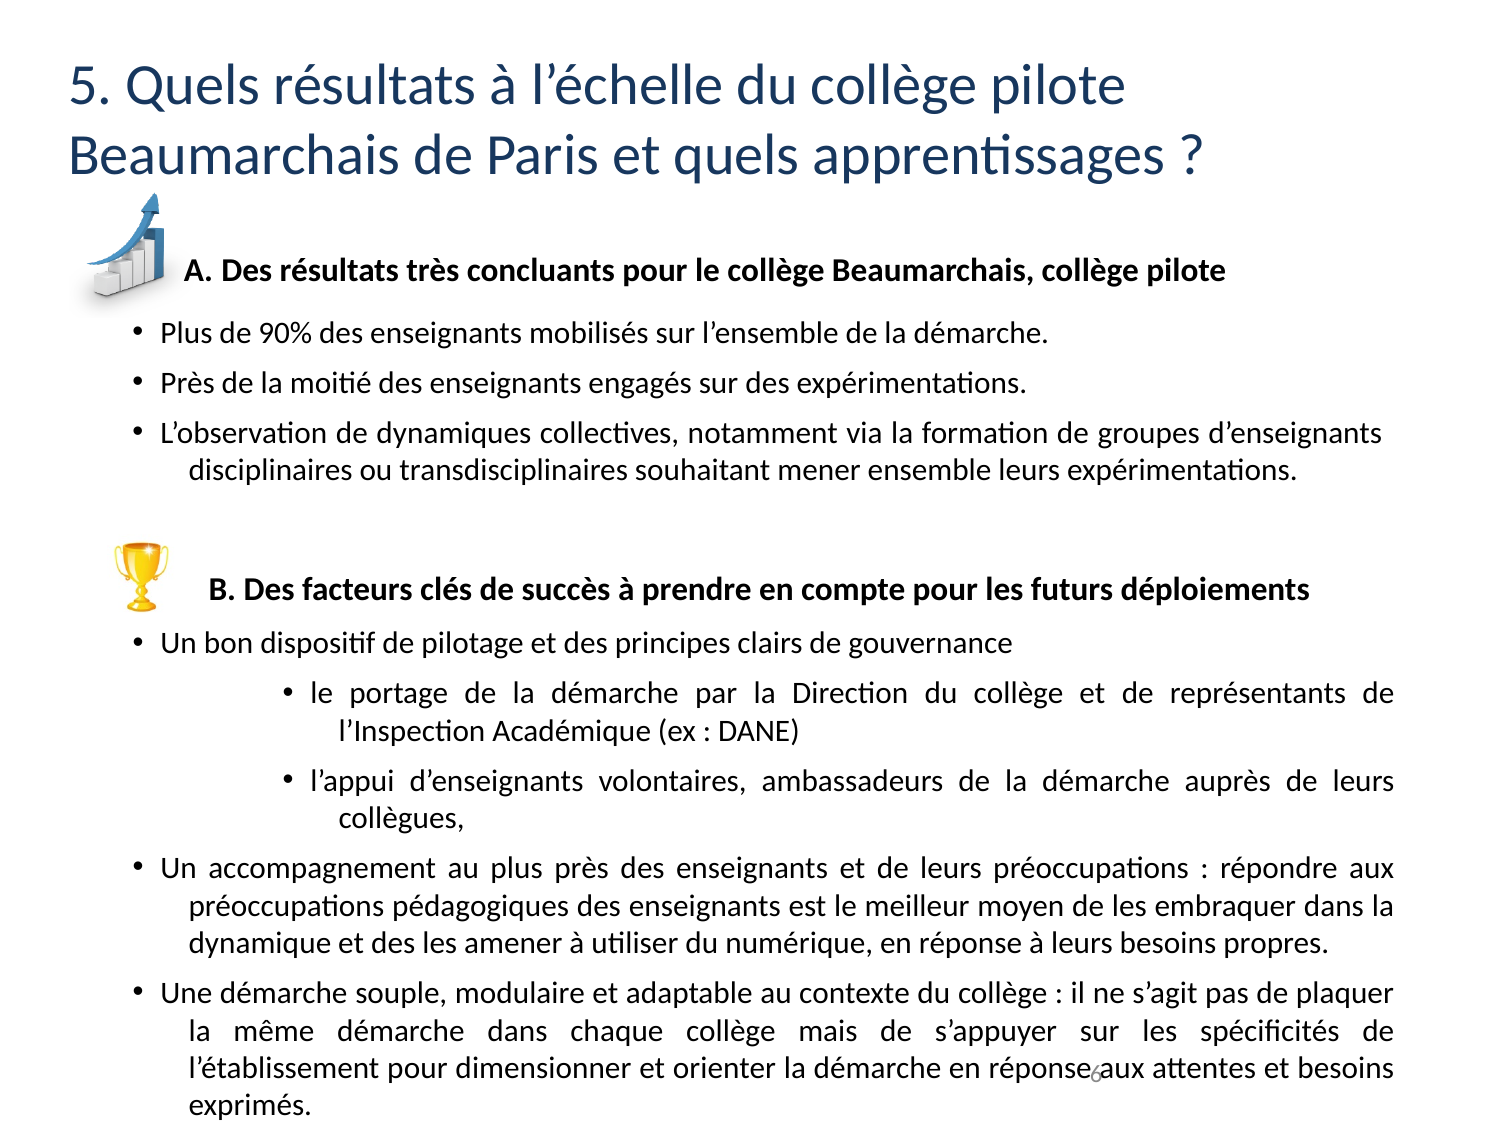

# 5. Quels résultats à l’échelle du collège pilote Beaumarchais de Paris et quels apprentissages ?
Des résultats très concluants pour le collège Beaumarchais, collège pilote
Plus de 90% des enseignants mobilisés sur l’ensemble de la démarche.
Près de la moitié des enseignants engagés sur des expérimentations.
L’observation de dynamiques collectives, notamment via la formation de groupes d’enseignants disciplinaires ou transdisciplinaires souhaitant mener ensemble leurs expérimentations.
B. Des facteurs clés de succès à prendre en compte pour les futurs déploiements
Un bon dispositif de pilotage et des principes clairs de gouvernance
le portage de la démarche par la Direction du collège et de représentants de l’Inspection Académique (ex : DANE)
l’appui d’enseignants volontaires, ambassadeurs de la démarche auprès de leurs collègues,
Un accompagnement au plus près des enseignants et de leurs préoccupations : répondre aux préoccupations pédagogiques des enseignants est le meilleur moyen de les embraquer dans la dynamique et des les amener à utiliser du numérique, en réponse à leurs besoins propres.
Une démarche souple, modulaire et adaptable au contexte du collège : il ne s’agit pas de plaquer la même démarche dans chaque collège mais de s’appuyer sur les spécificités de l’établissement pour dimensionner et orienter la démarche en réponse aux attentes et besoins exprimés.